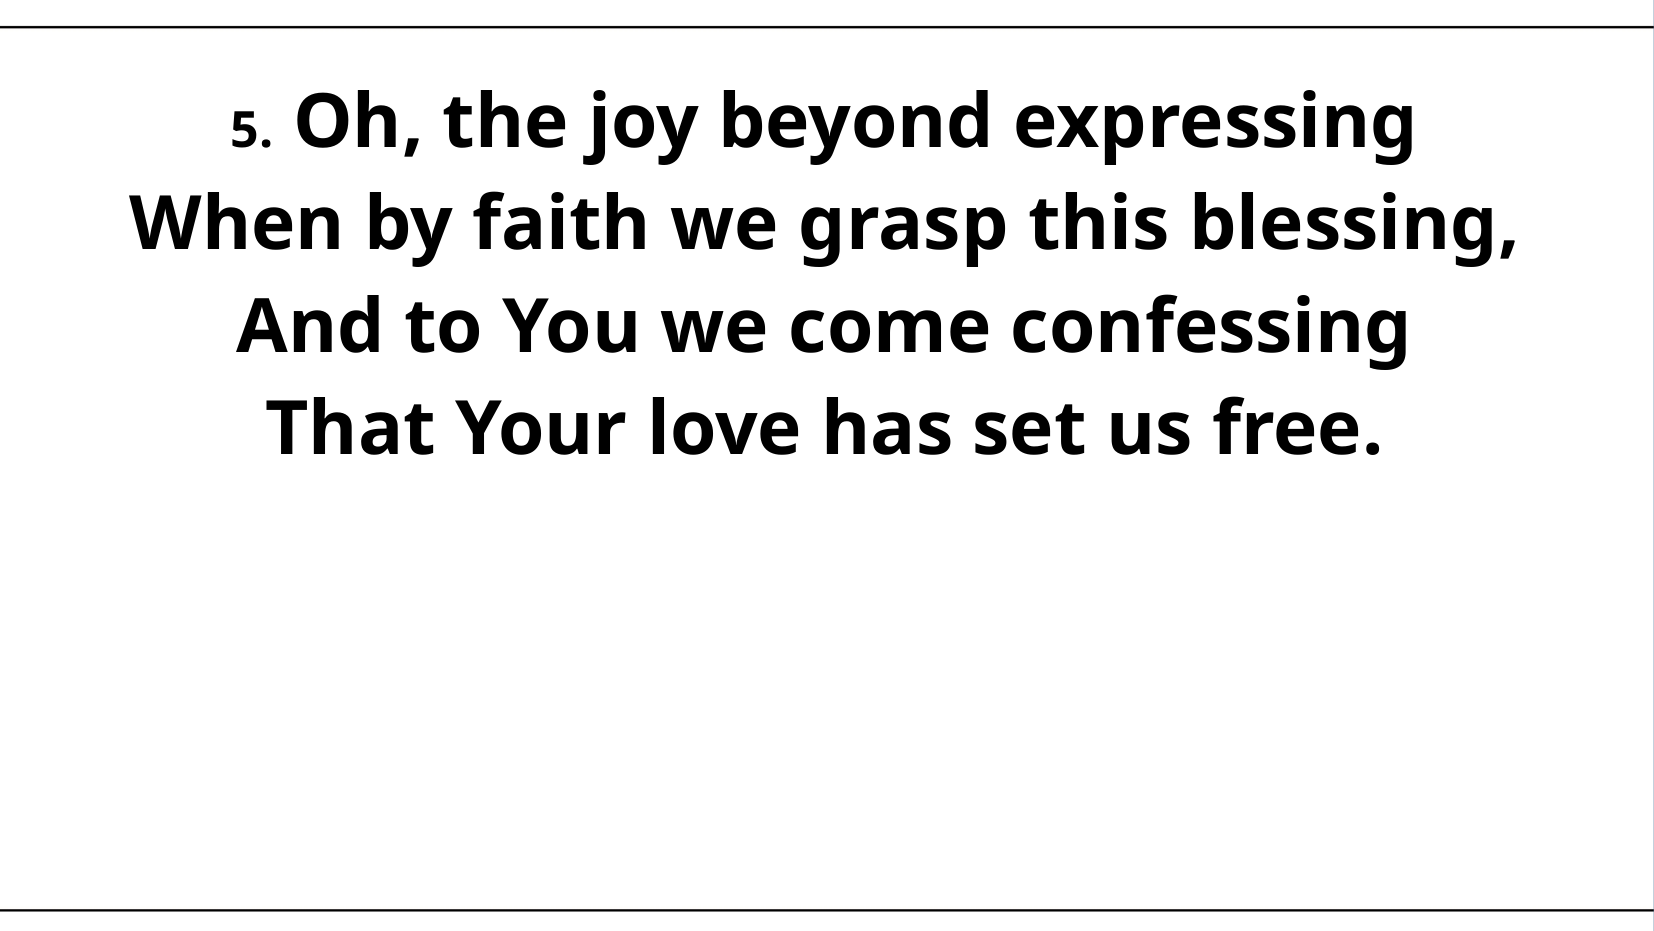

5. Oh, the joy beyond expressing
When by faith we grasp this blessing,
And to You we come confessing
That Your love has set us free.